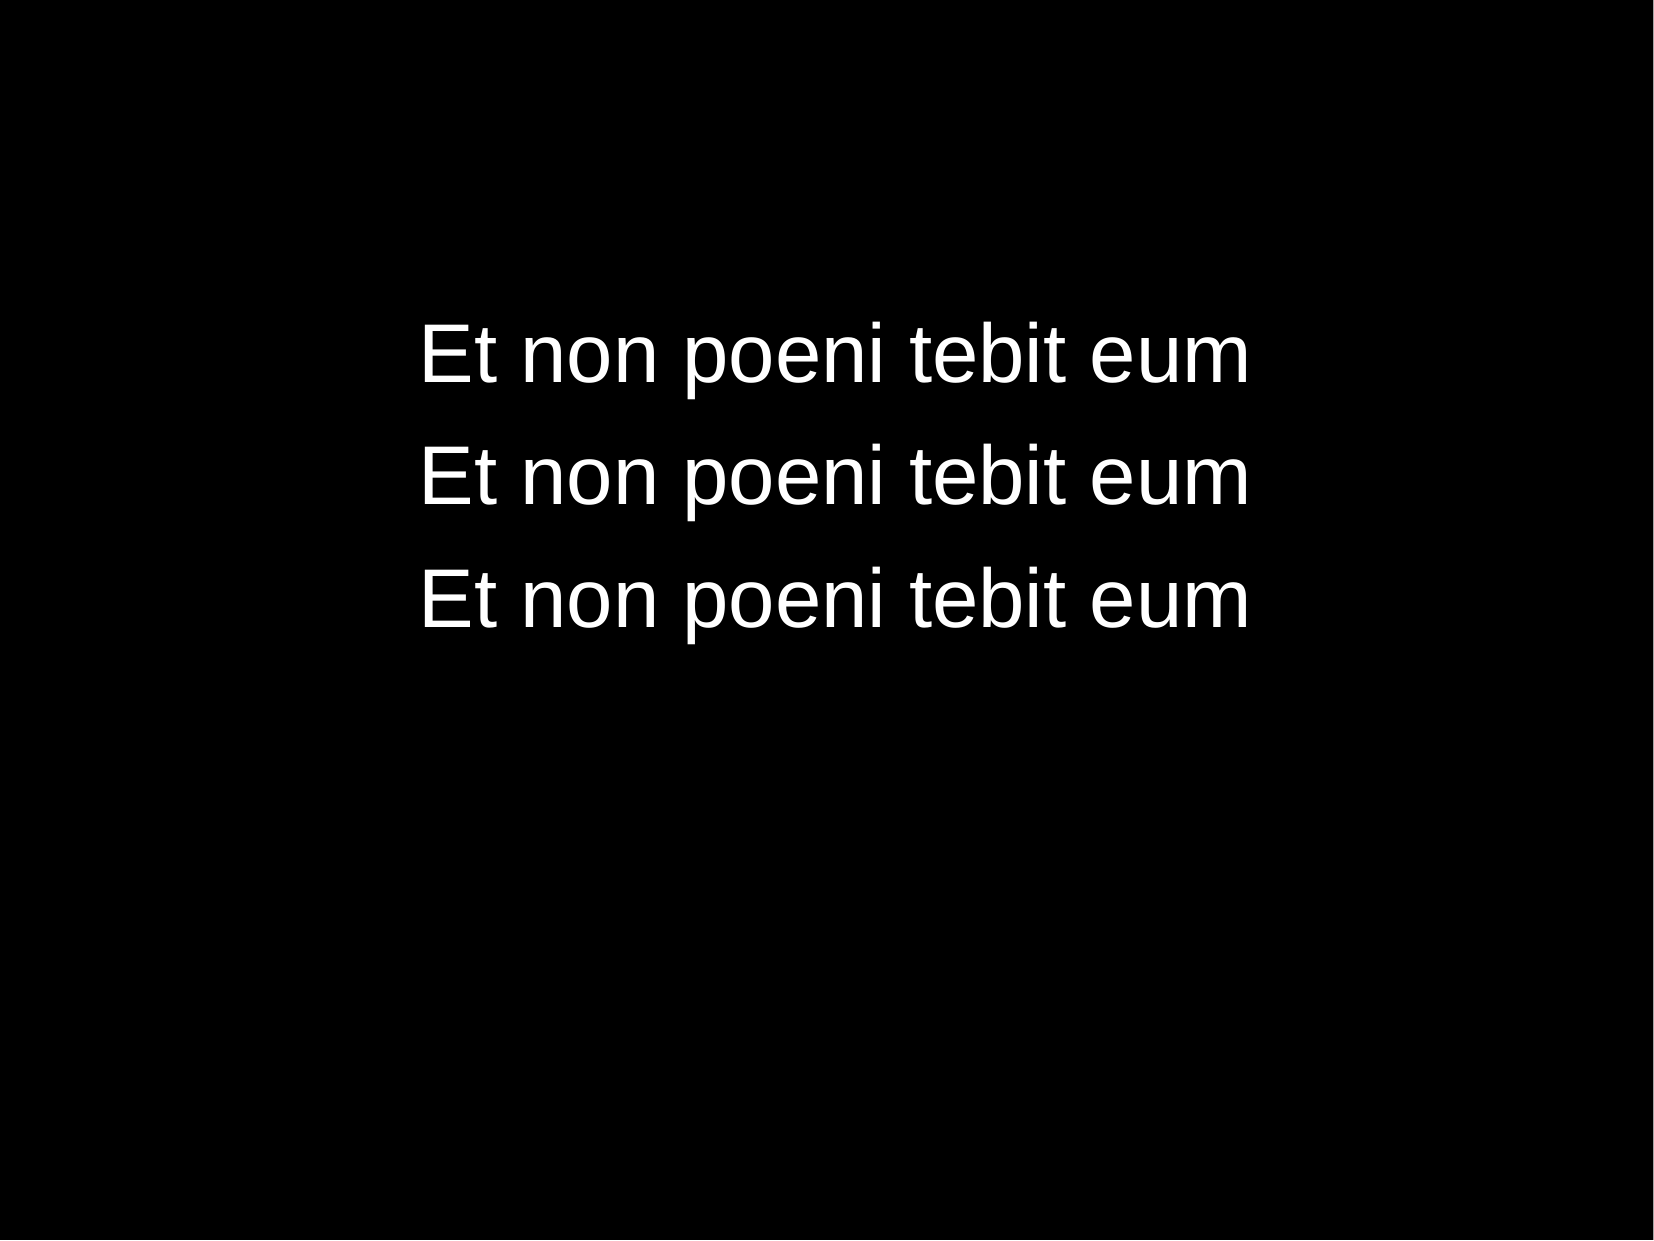

#
Et non poeni tebit eum
Et non poeni tebit eum
Et non poeni tebit eum